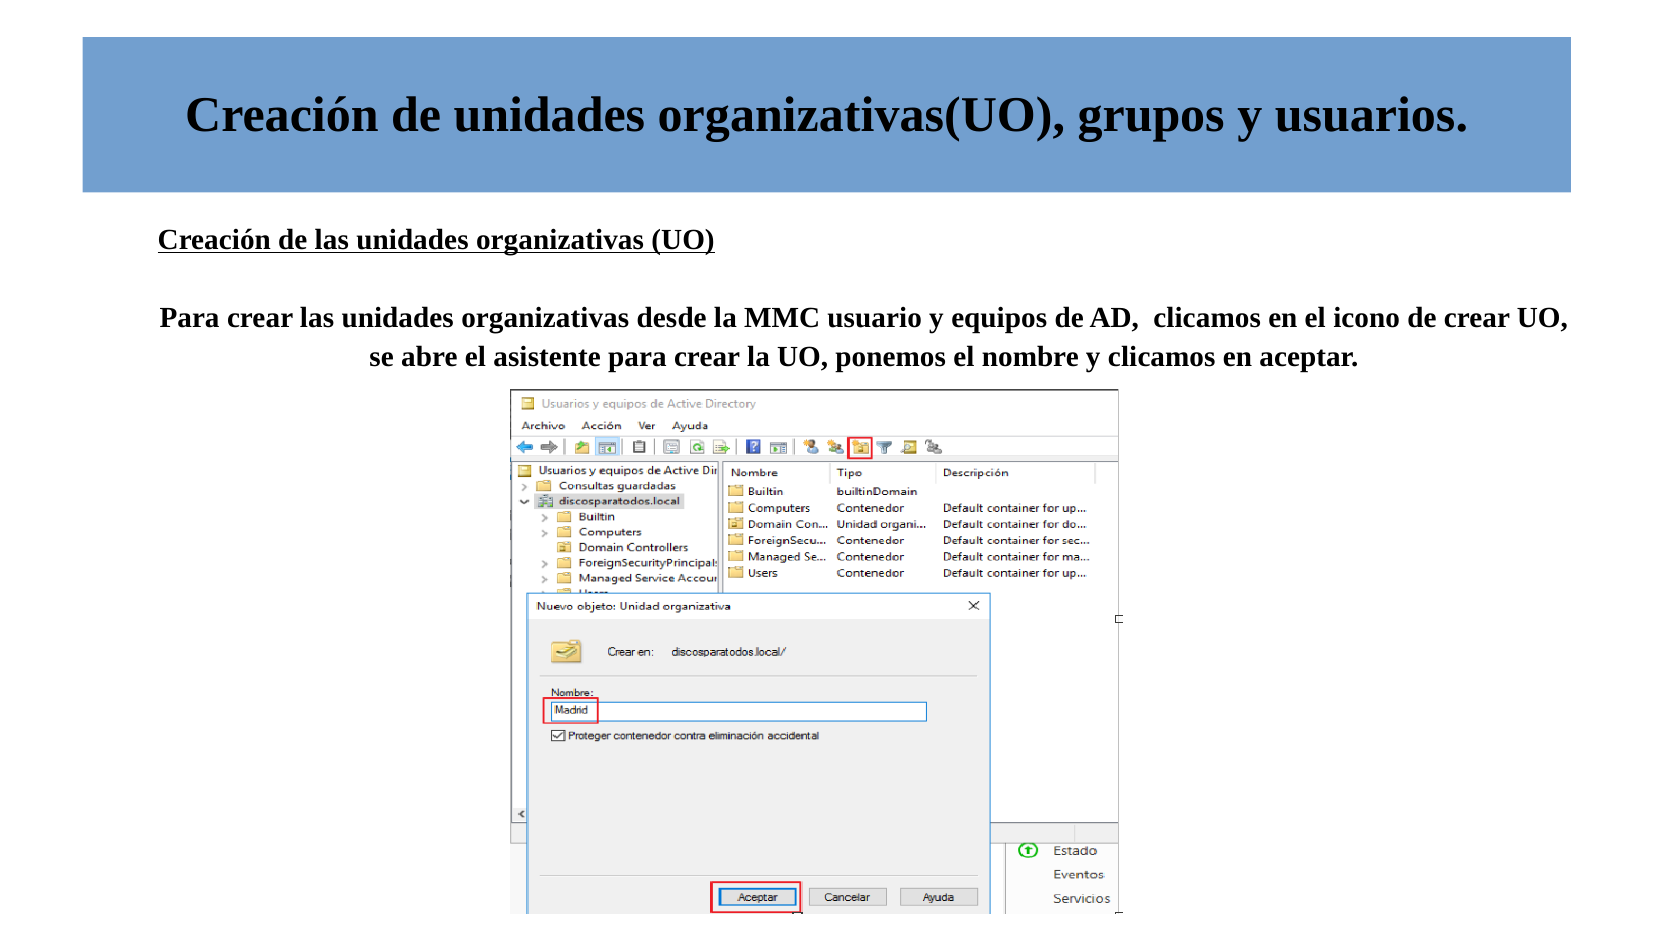

# Creación de unidades organizativas(UO), grupos y usuarios.
Creación de las unidades organizativas (UO)
Para crear las unidades organizativas desde la MMC usuario y equipos de AD,  clicamos en el icono de crear UO, se abre el asistente para crear la UO, ponemos el nombre y clicamos en aceptar.